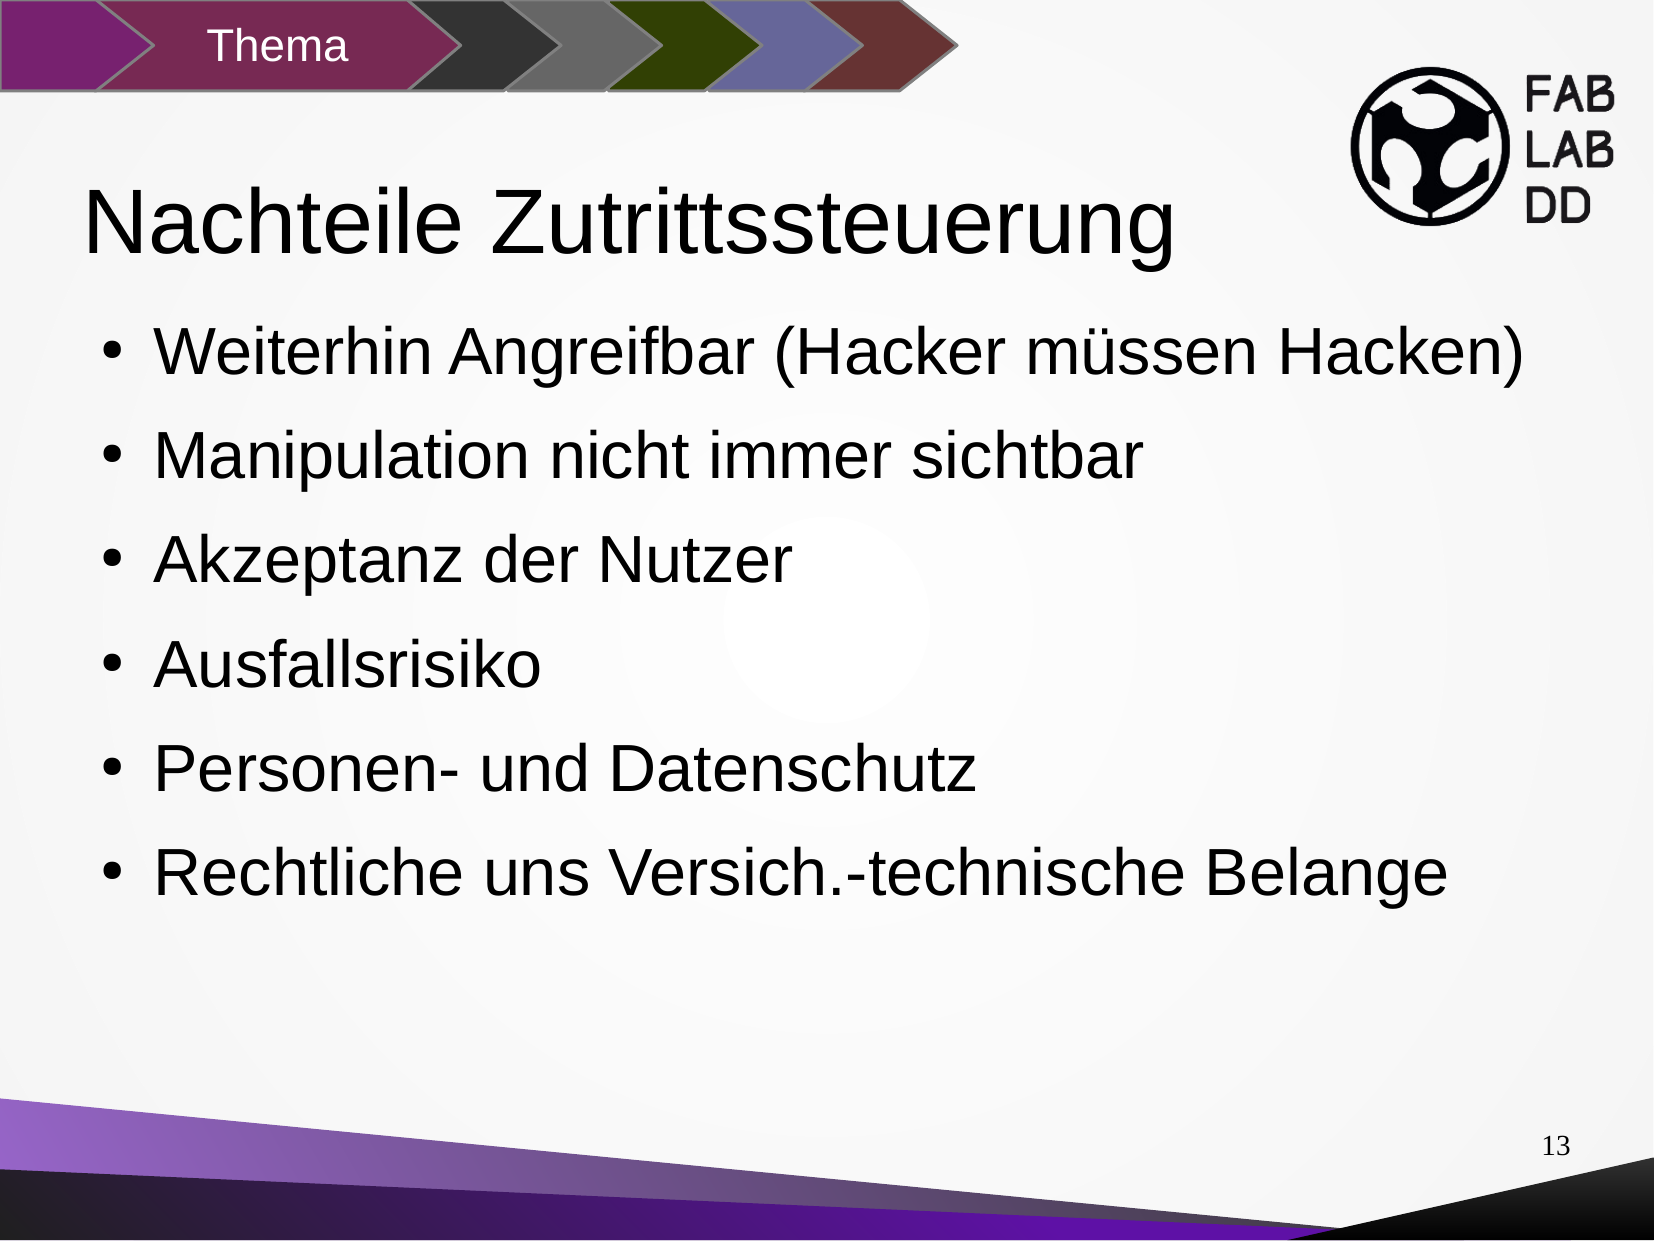

Thema
# Nachteile Zutrittssteuerung
Weiterhin Angreifbar (Hacker müssen Hacken)
Manipulation nicht immer sichtbar
Akzeptanz der Nutzer
Ausfallsrisiko
Personen- und Datenschutz
Rechtliche uns Versich.-technische Belange